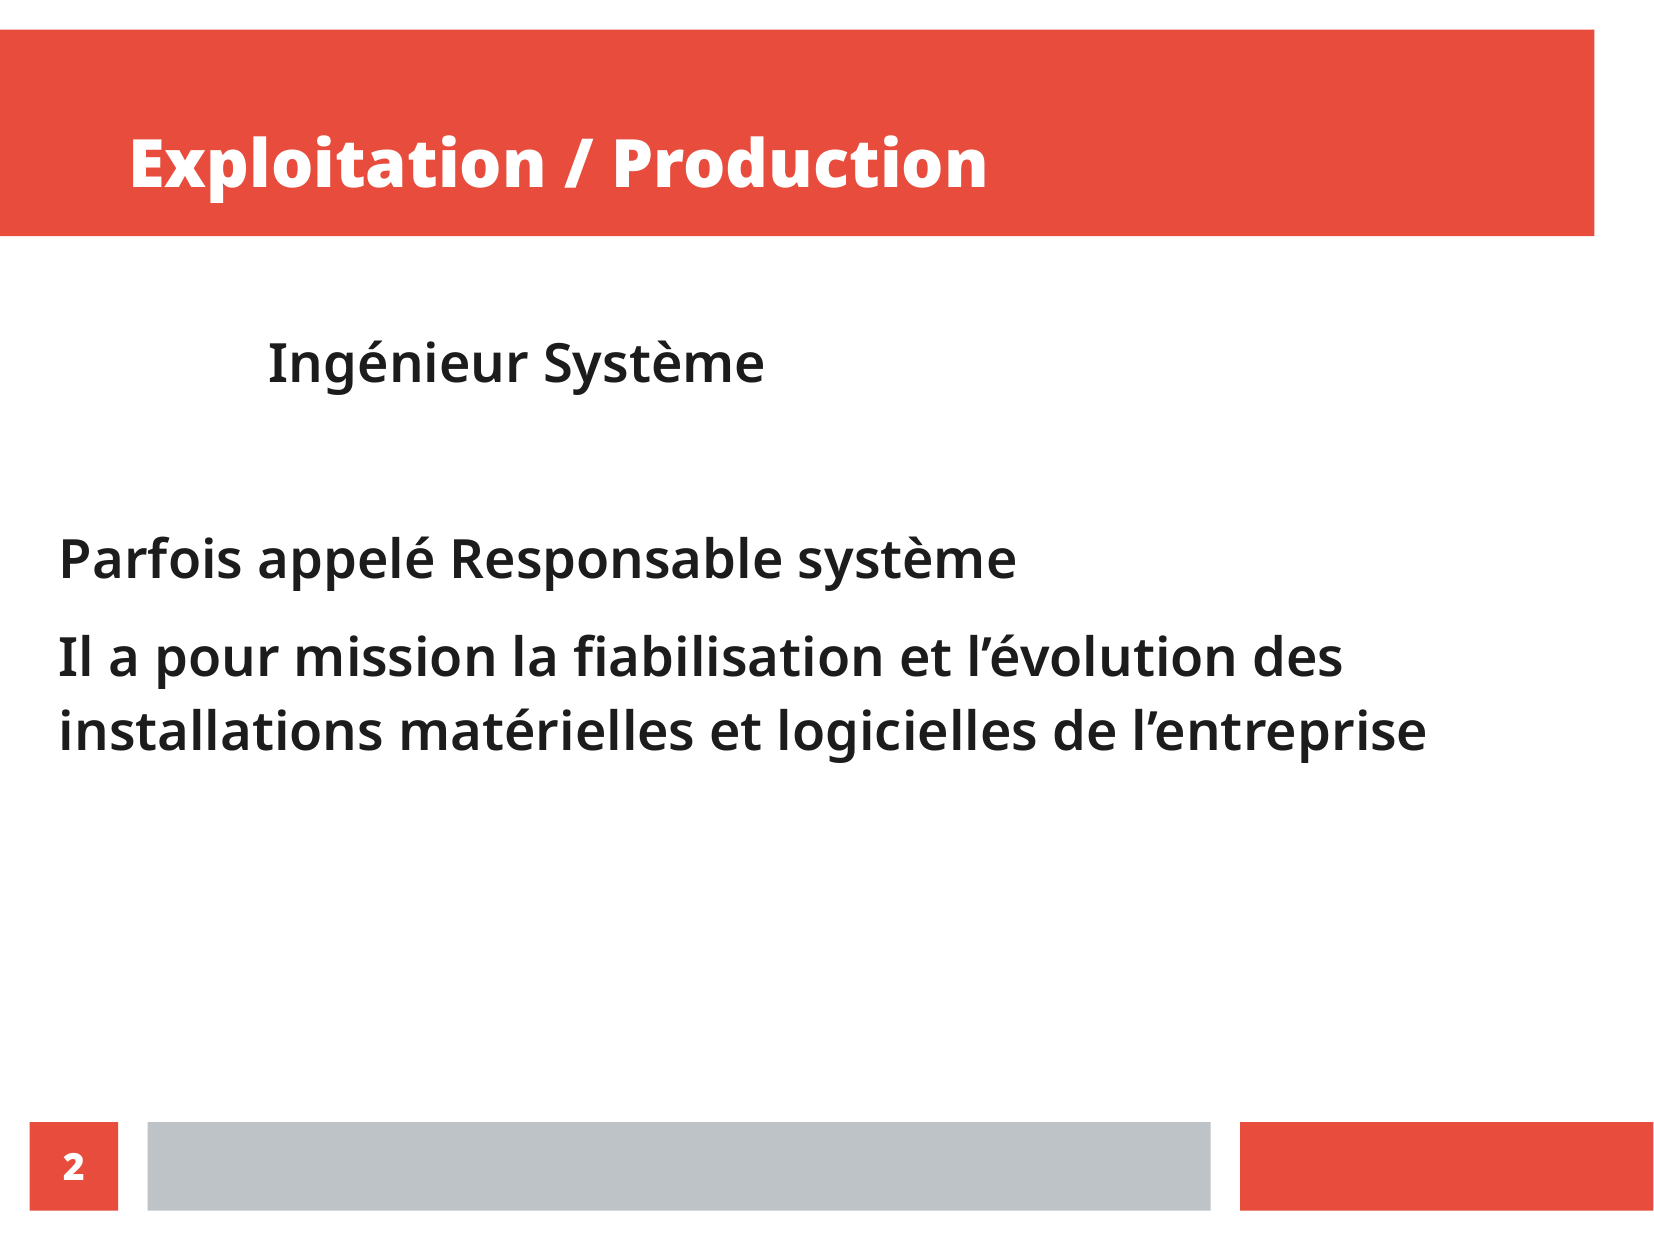

# Exploitation / Production
 Ingénieur Système
Parfois appelé Responsable système
Il a pour mission la fiabilisation et l’évolution des installations matérielles et logicielles de l’entreprise
2